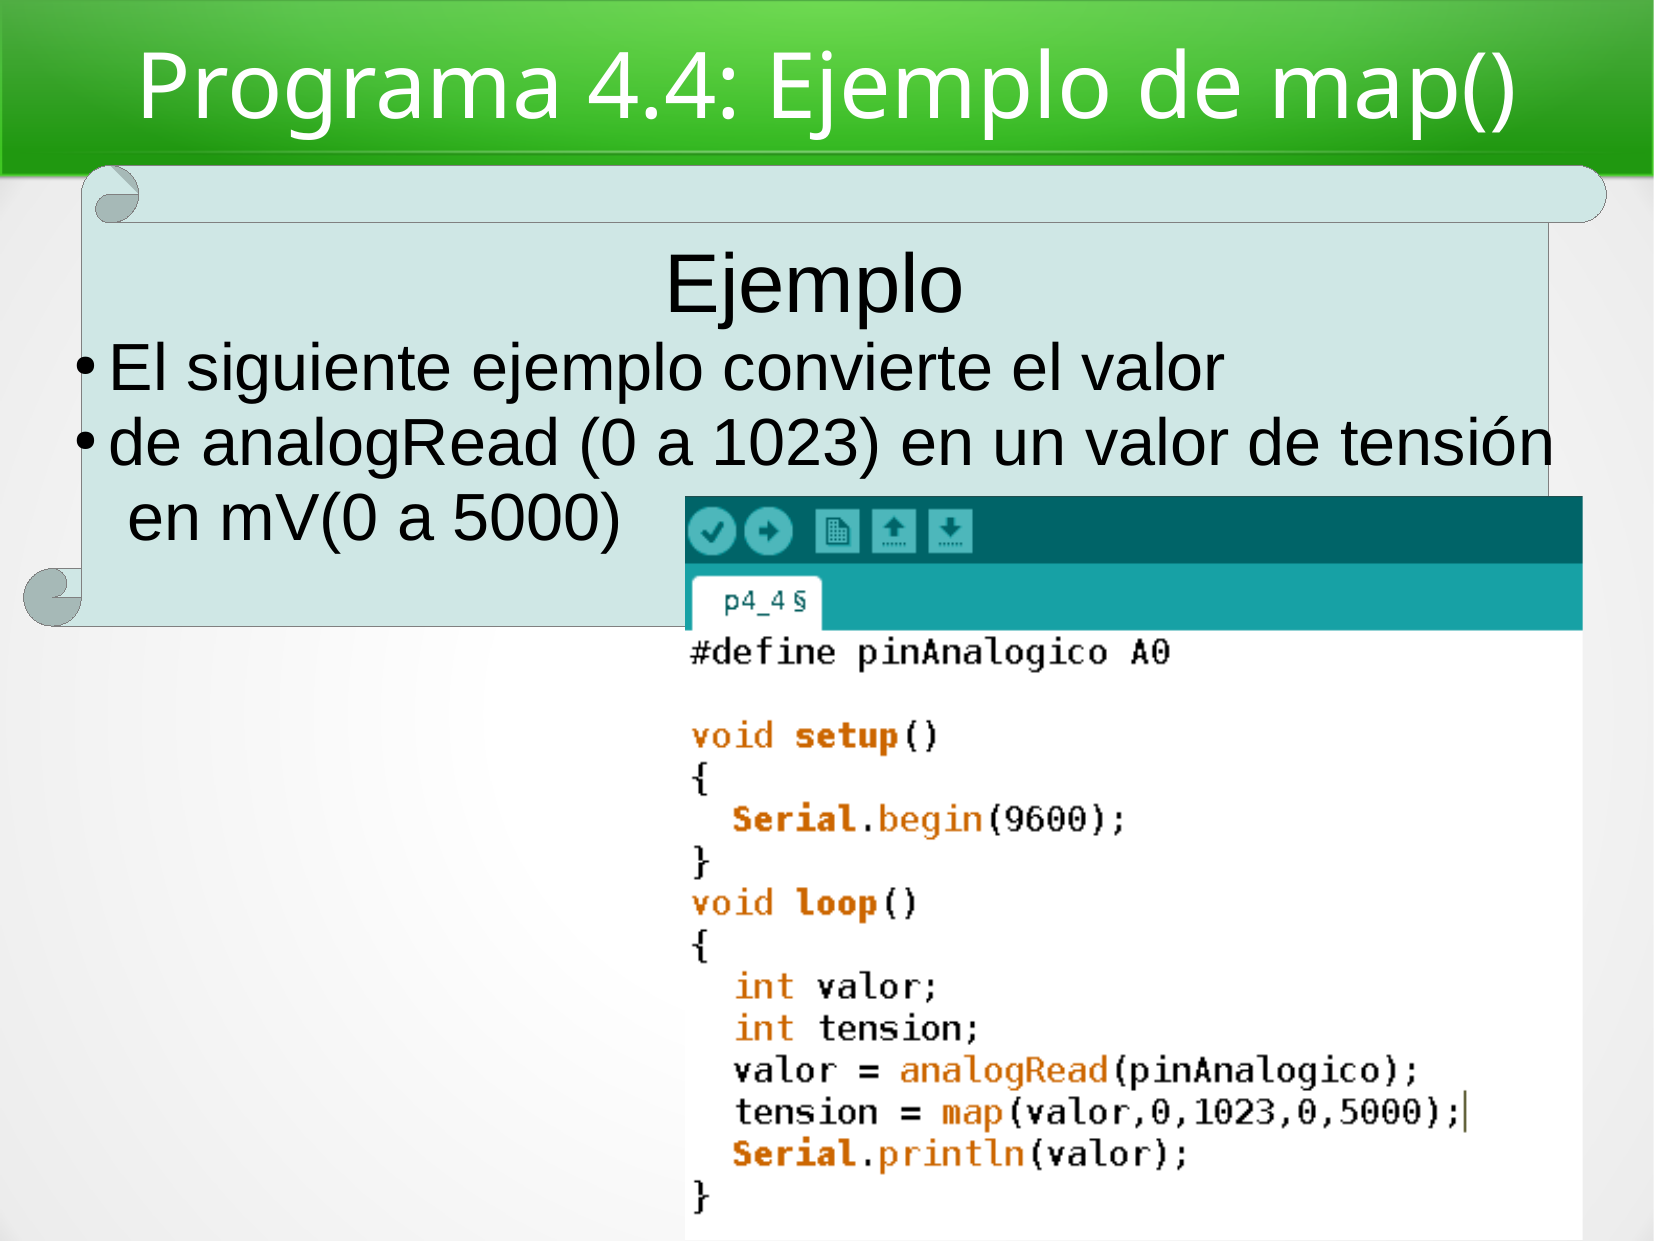

# Programa 4.4: Ejemplo de map()
Ejemplo
El siguiente ejemplo convierte el valor
de analogRead (0 a 1023) en un valor de tensión
 en mV(0 a 5000)